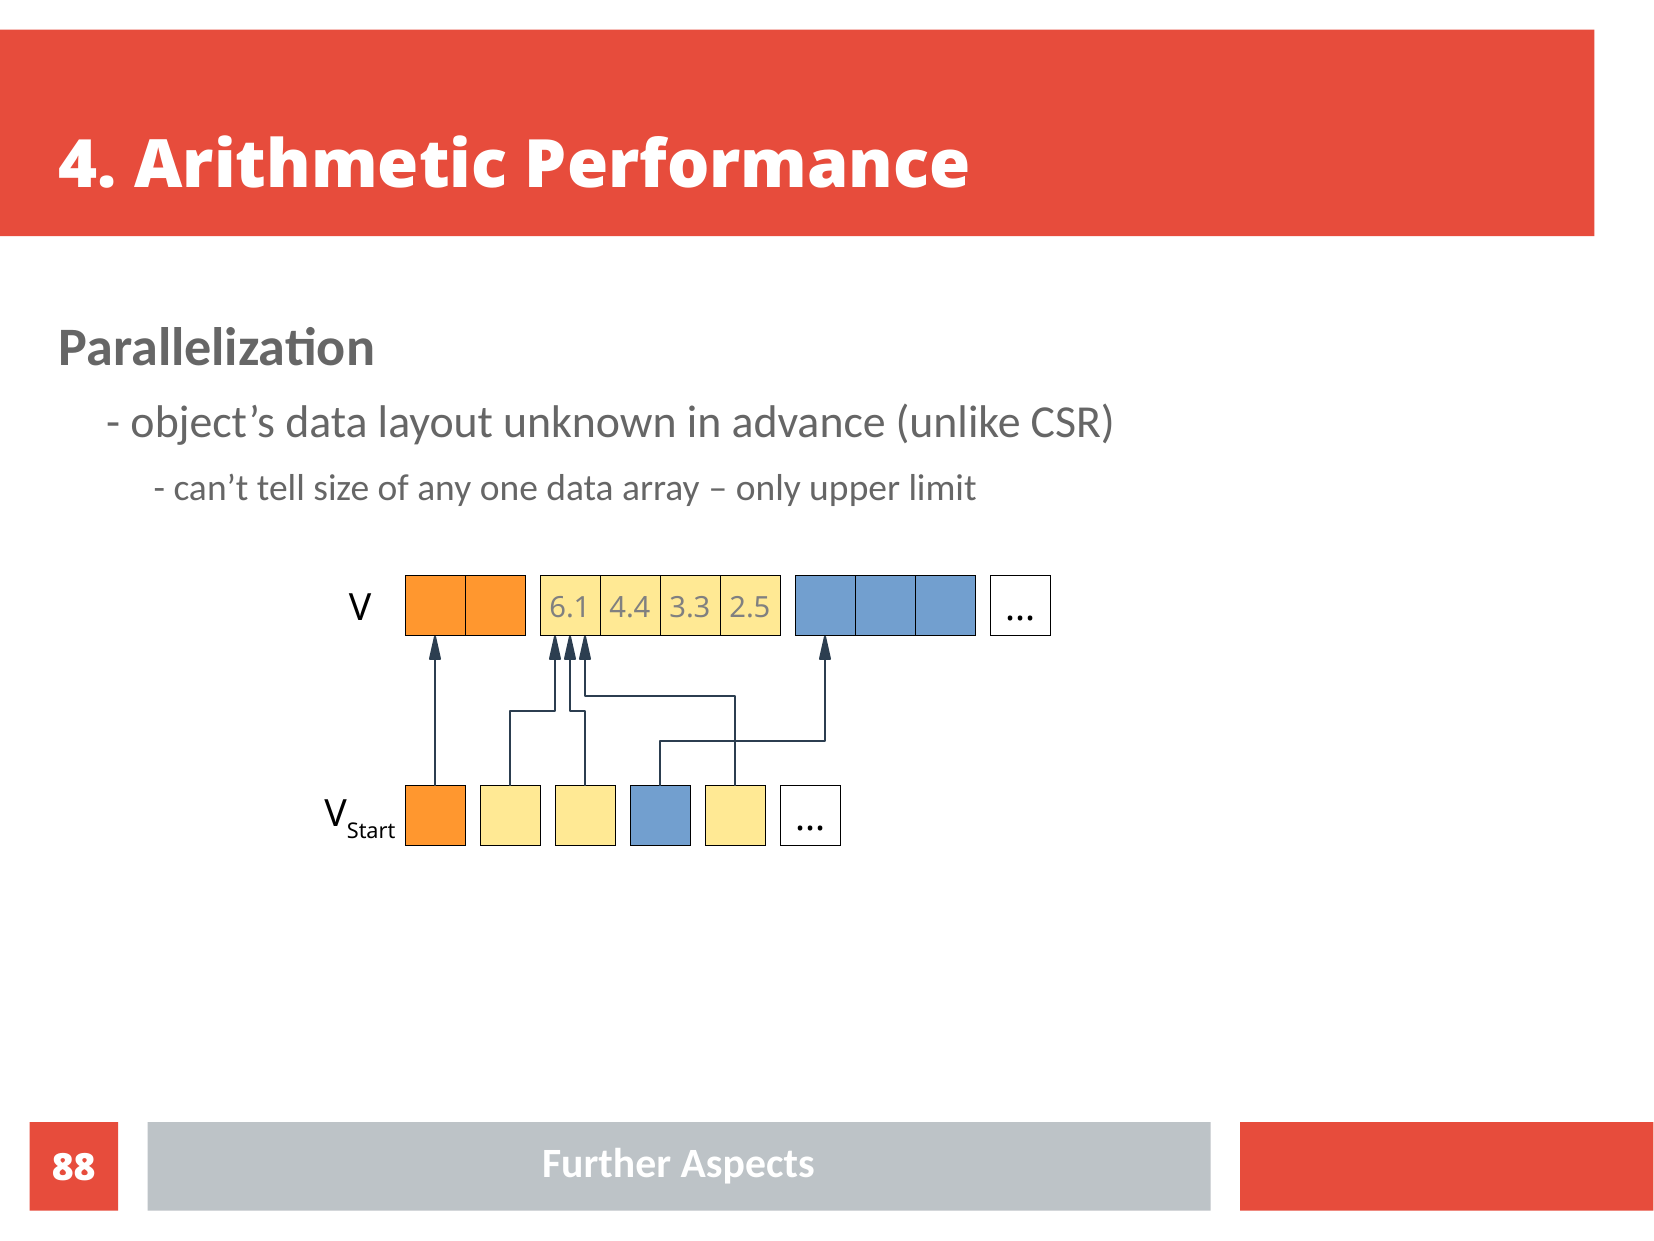

4. Arithmetic Performance
# Parallelization
- object’s data layout unknown in advance (unlike CSR)
- can’t tell size of any one data array – only upper limit
V
6.1
4.4
3.3
2.5
...
VStart
...
88
Further Aspects